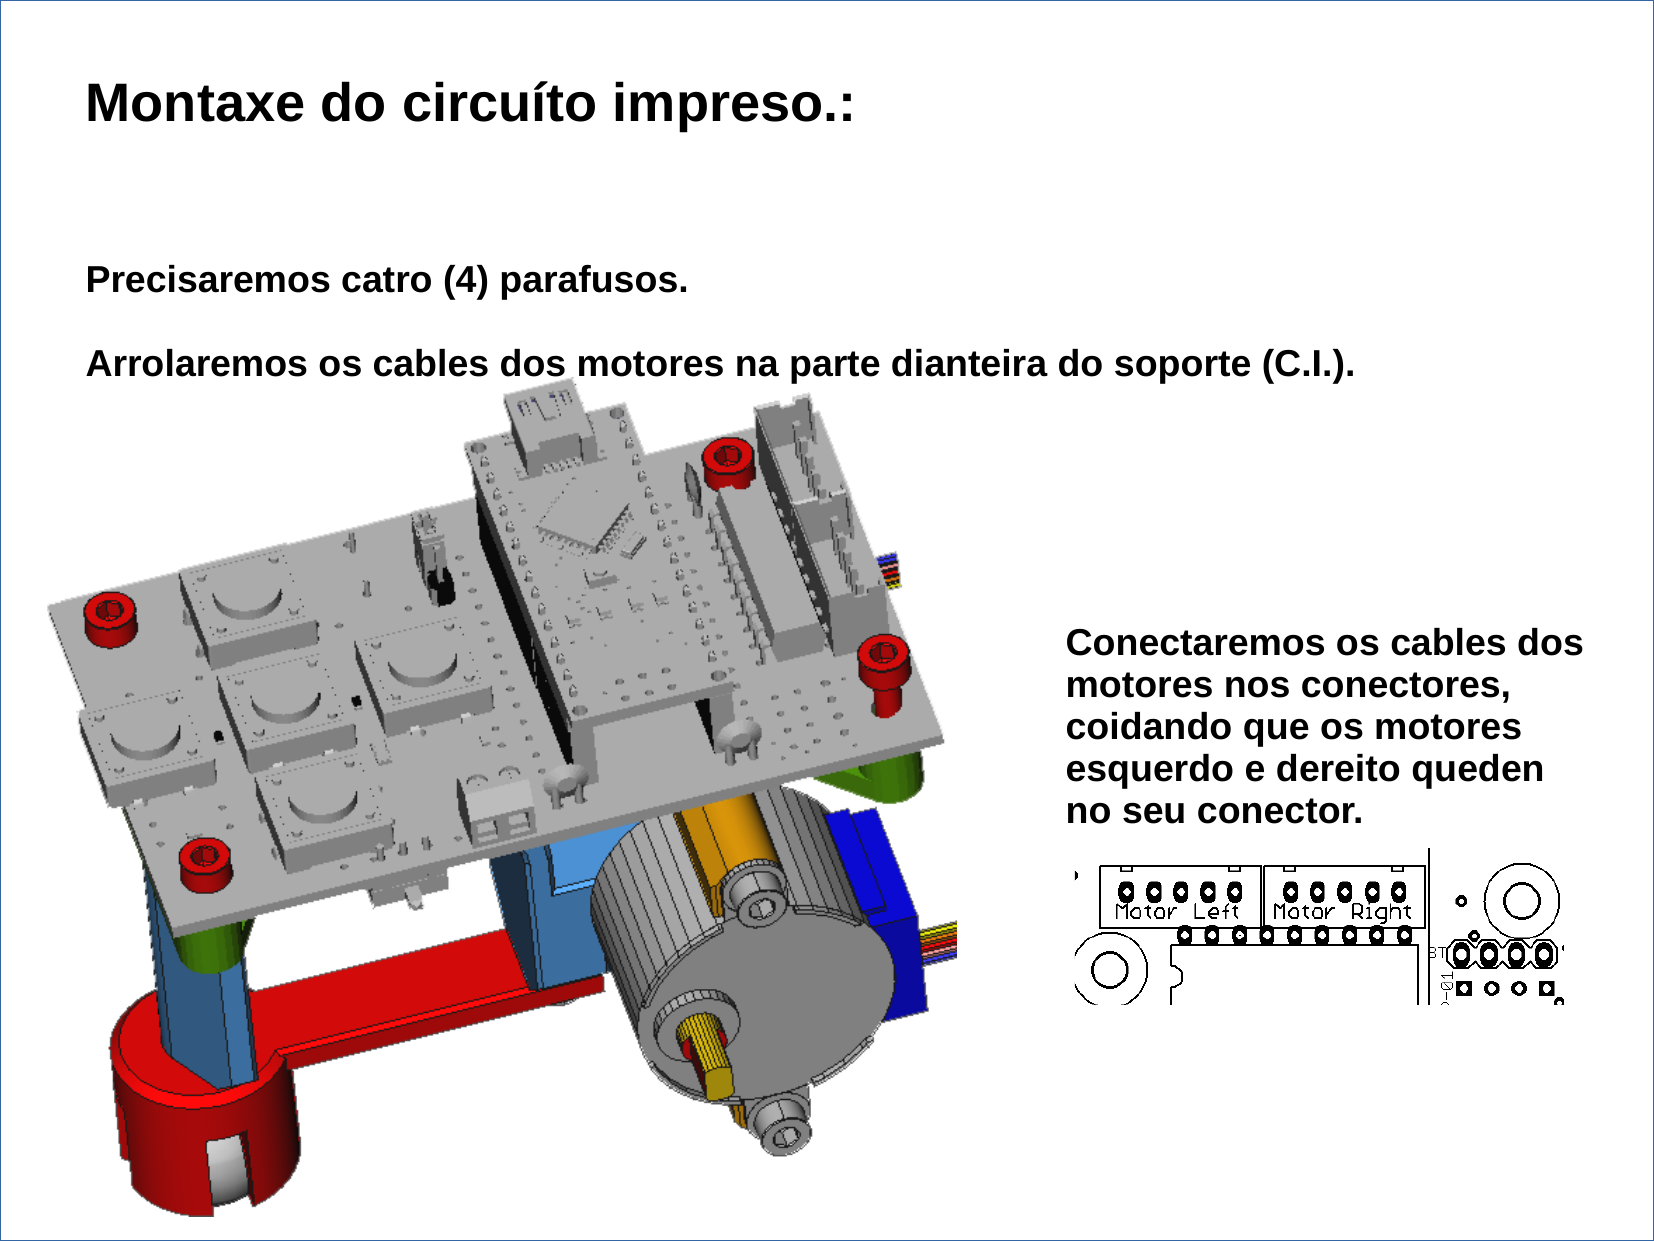

Montaxe do circuíto impreso.:
Precisaremos catro (4) parafusos.
Arrolaremos os cables dos motores na parte dianteira do soporte (C.I.).
Conectaremos os cables dos motores nos conectores, coidando que os motores esquerdo e dereito queden no seu conector.